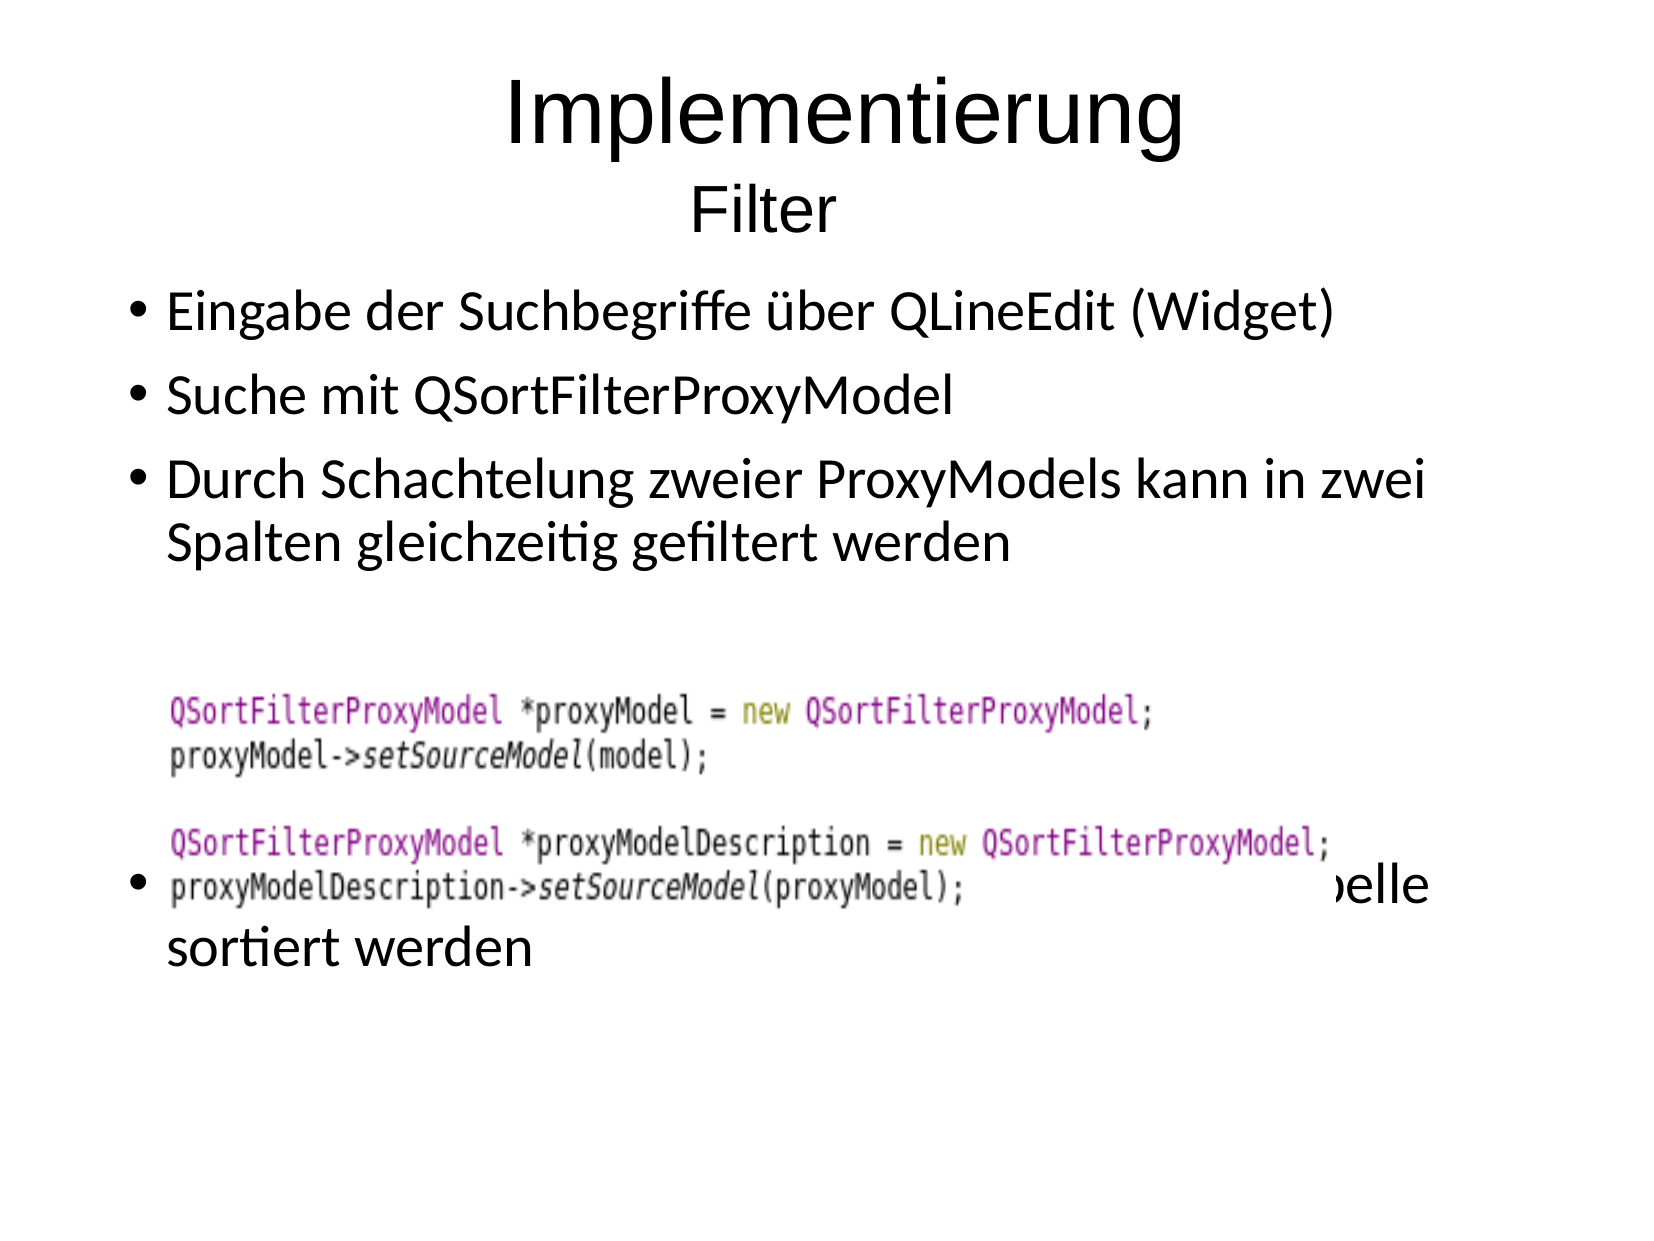

# Implementierung
Filter
Eingabe der Suchbegriffe über QLineEdit (Widget)
Suche mit QSortFilterProxyModel
Durch Schachtelung zweier ProxyModels kann in zwei Spalten gleichzeitig gefiltert werden
Durch Klick auf Header können Einträge in der Tabelle sortiert werden